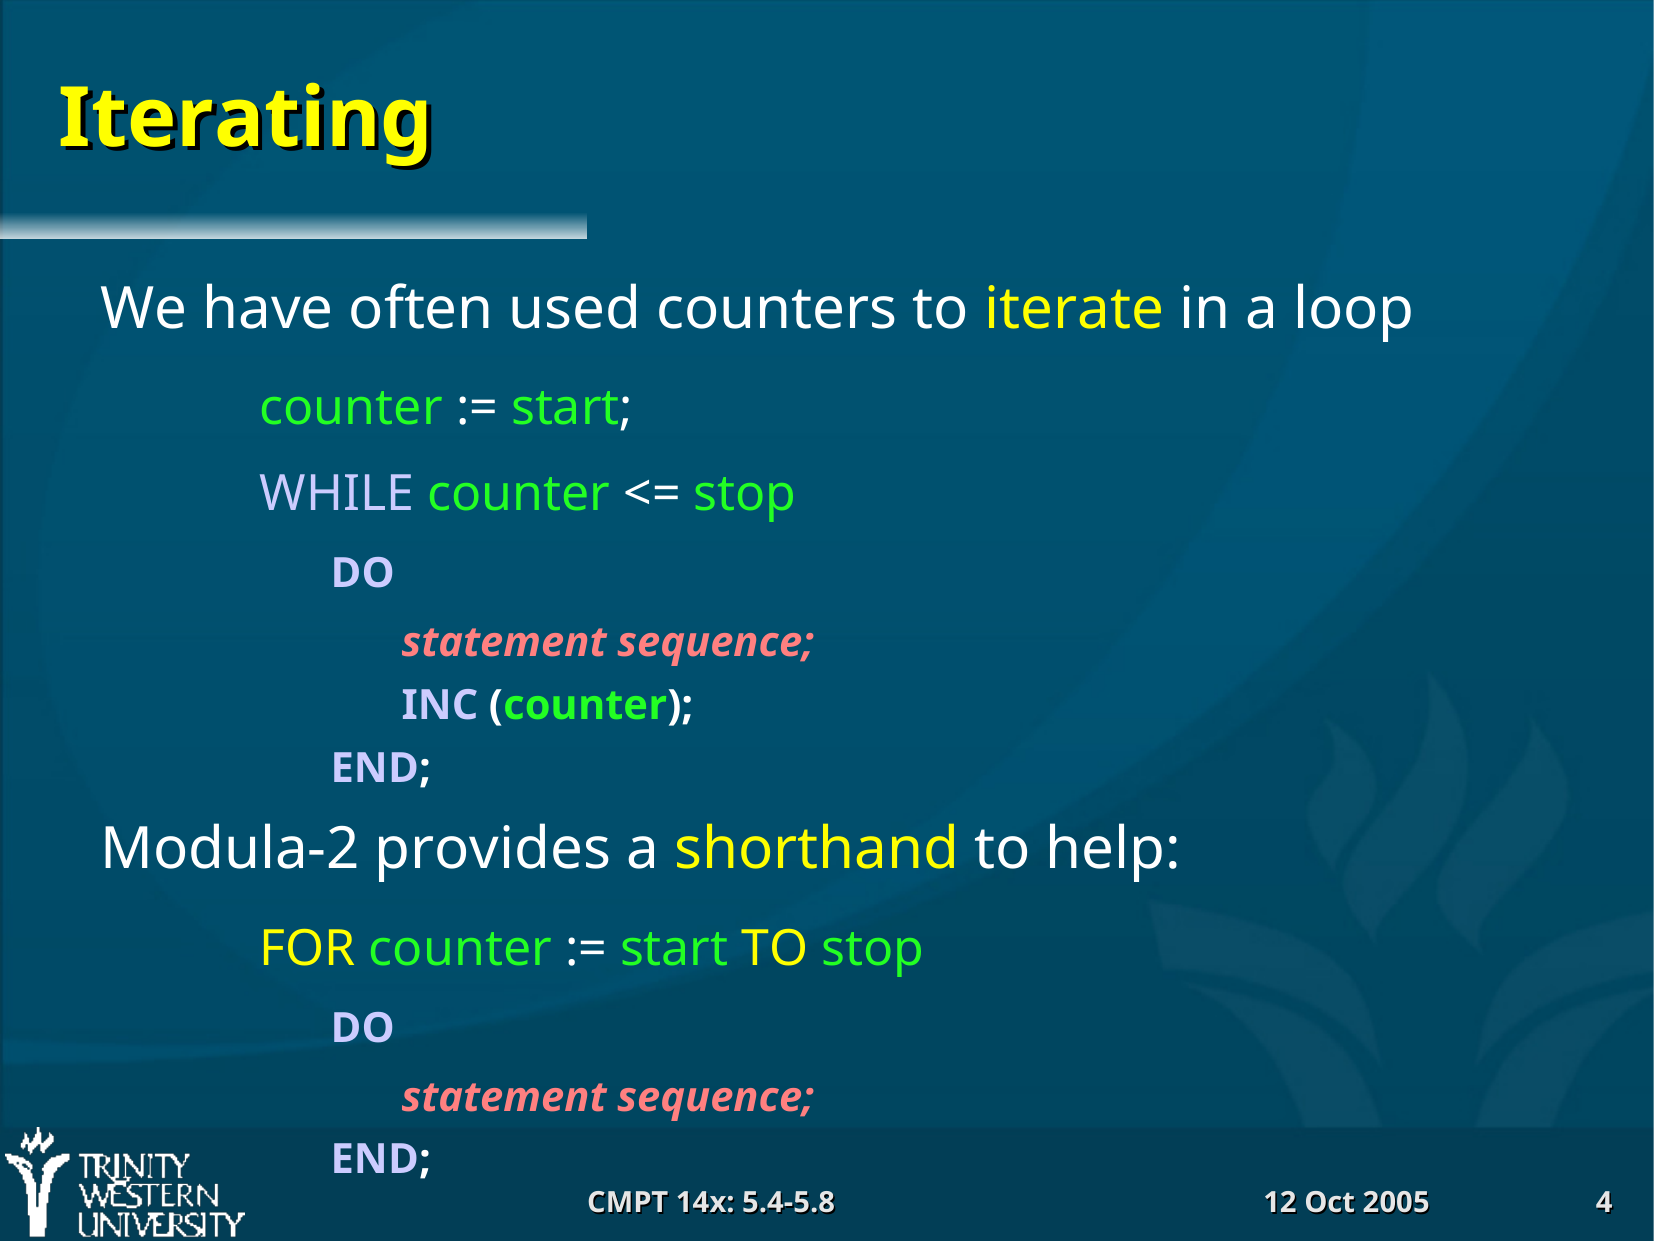

# Iterating
We have often used counters to iterate in a loop
counter := start;
WHILE counter <= stop
DO
statement sequence;
INC (counter);
END;
Modula-2 provides a shorthand to help:
FOR counter := start TO stop
DO
statement sequence;
END;
CMPT 14x: 5.4-5.8
12 Oct 2005
4